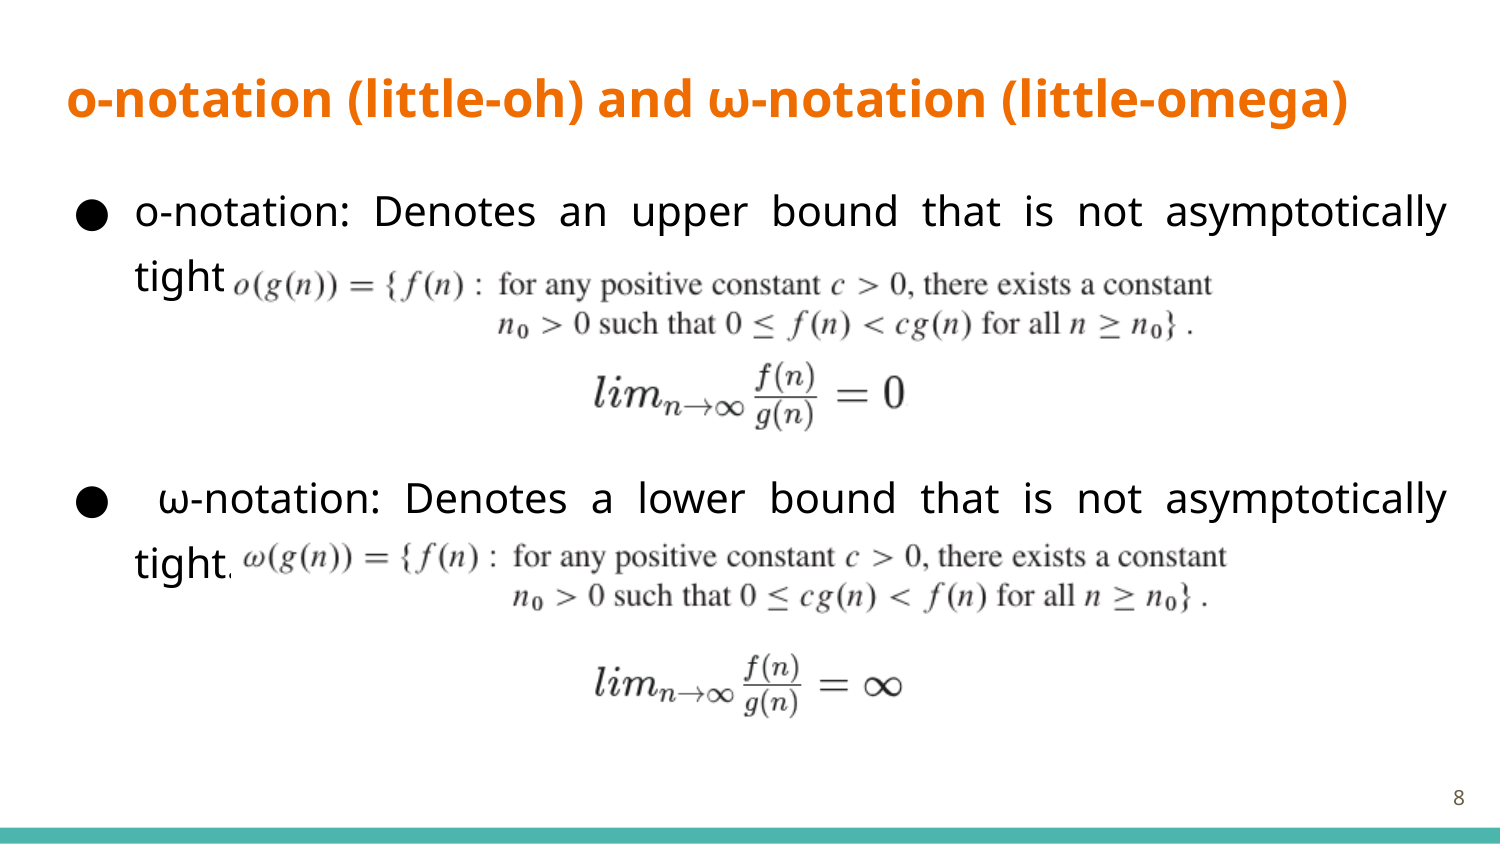

# o-notation (little-oh) and ω-notation (little-omega)
o-notation: Denotes an upper bound that is not asymptotically tight.
 ω-notation: Denotes a lower bound that is not asymptotically tight.